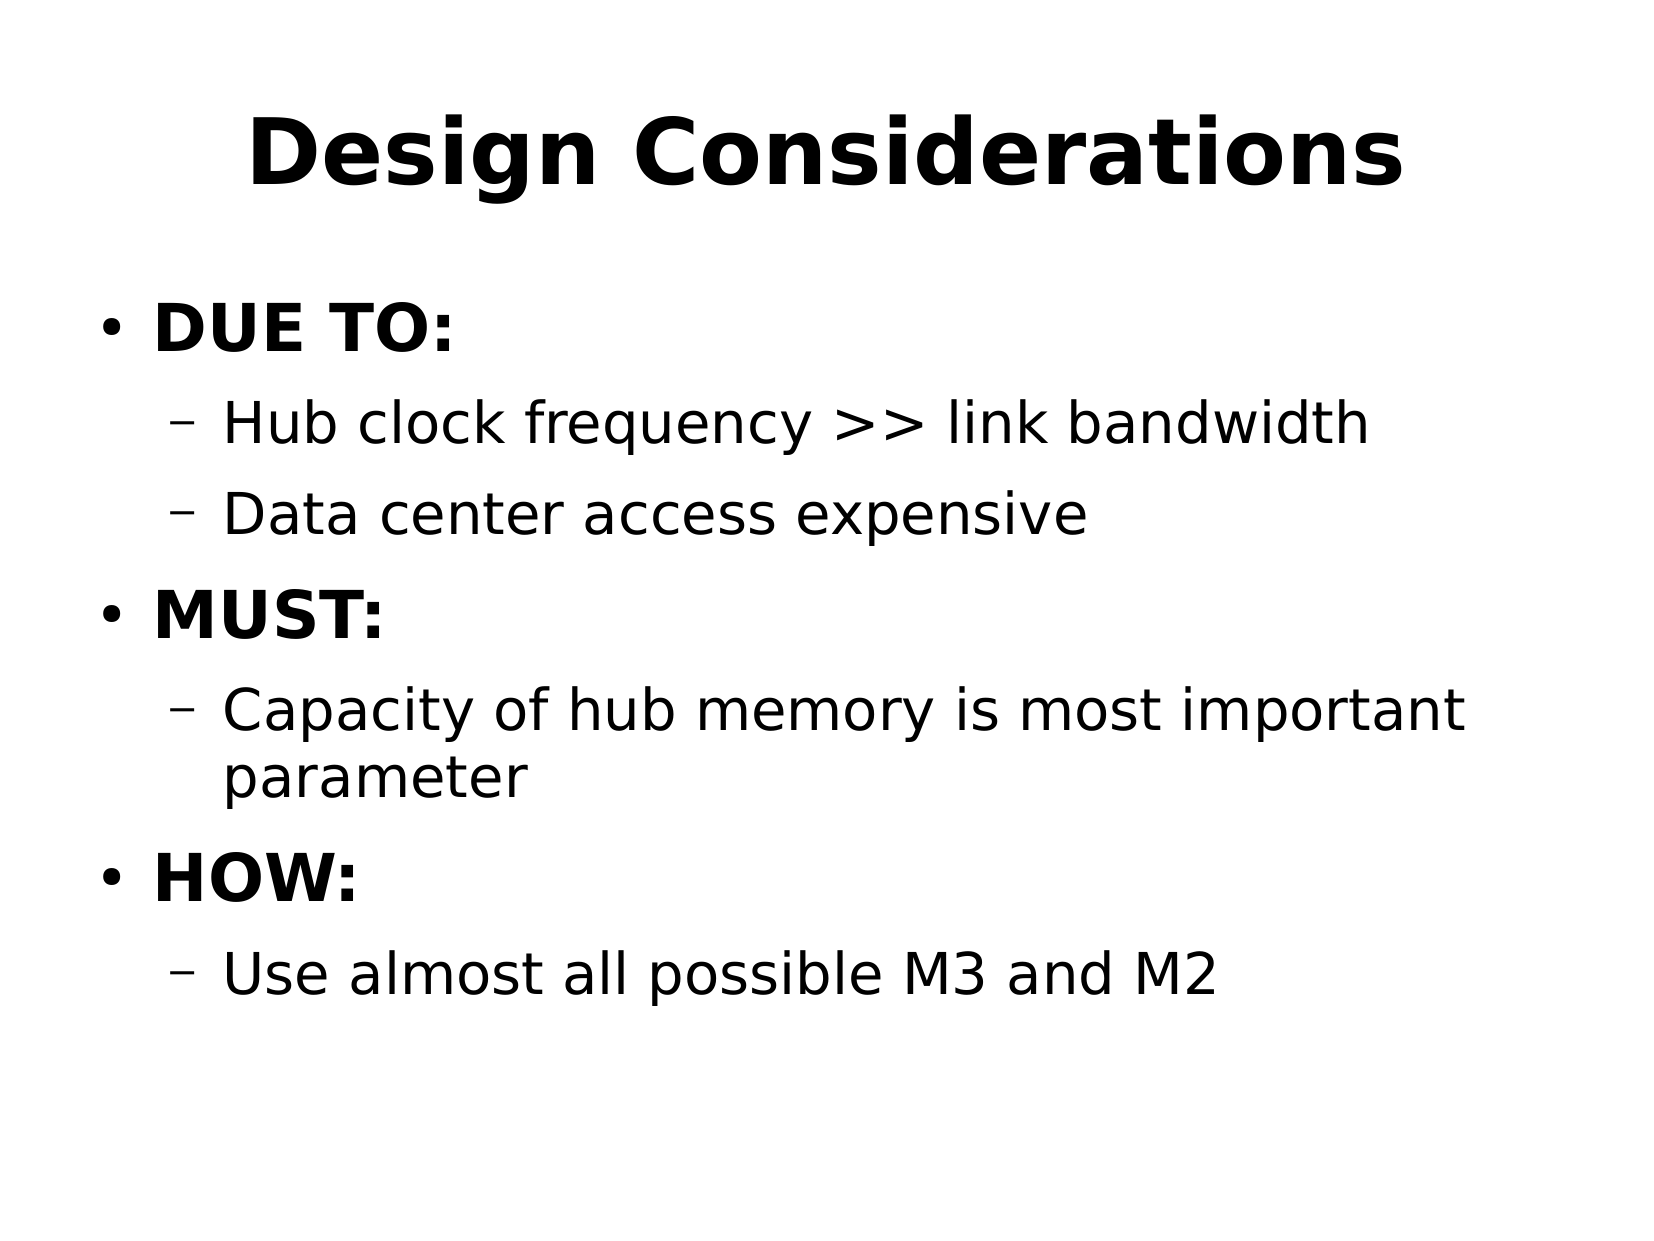

# Design Considerations
DUE TO:
Hub clock frequency >> link bandwidth
Data center access expensive
MUST:
Capacity of hub memory is most important parameter
HOW:
Use almost all possible M3 and M2